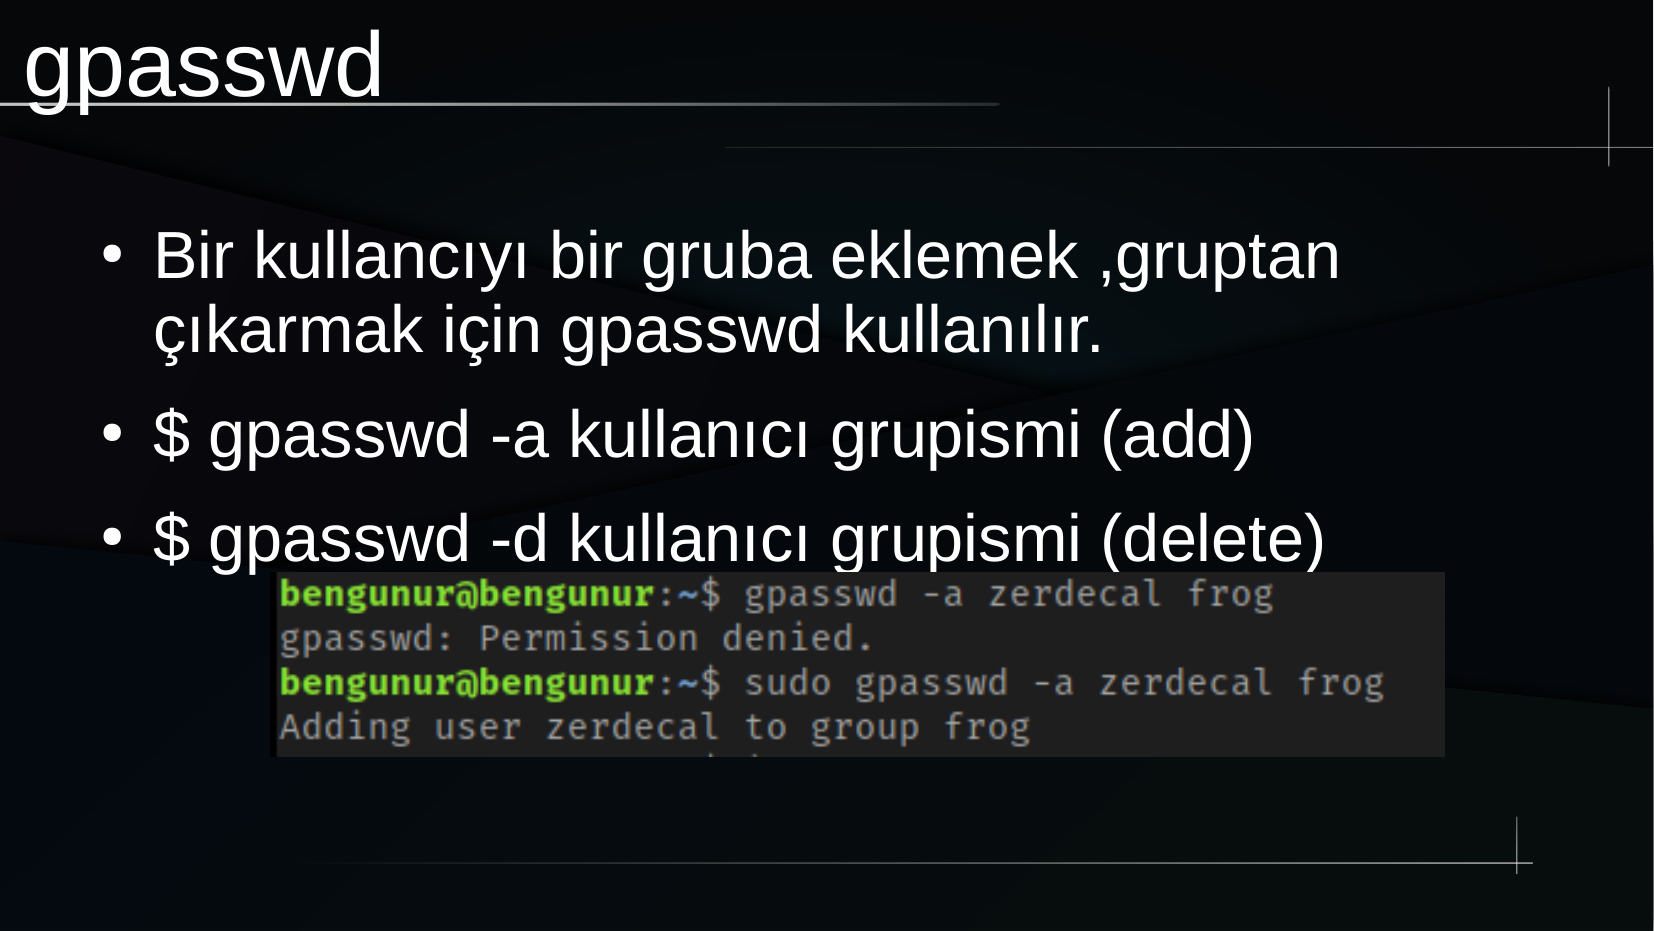

# gpasswd
Bir kullancıyı bir gruba eklemek ,gruptan çıkarmak için gpasswd kullanılır.
$ gpasswd -a kullanıcı grupismi (add)
$ gpasswd -d kullanıcı grupismi (delete)